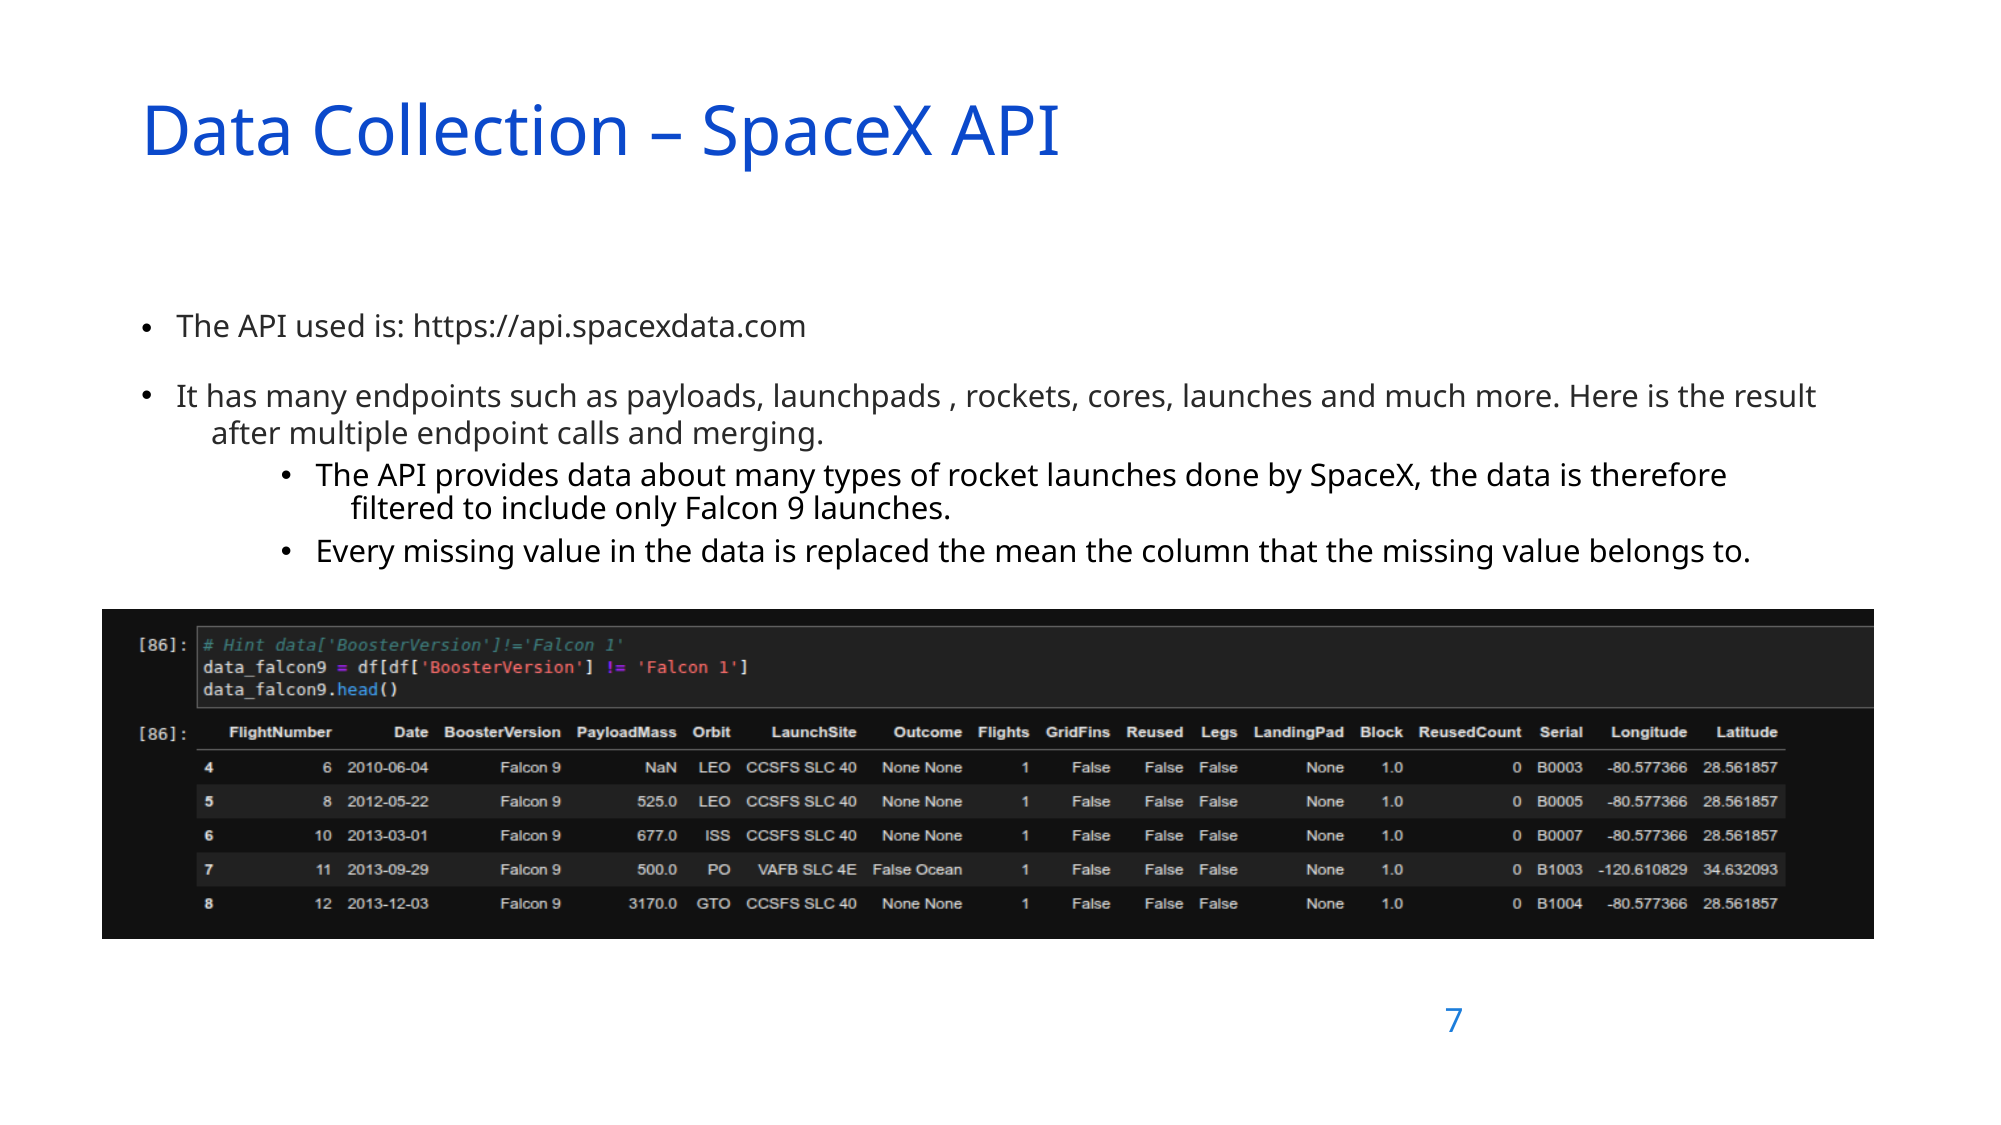

Data Collection – SpaceX API
# The API used is: https://api.spacexdata.com
It has many endpoints such as payloads, launchpads , rockets, cores, launches and much more. Here is the result after multiple endpoint calls and merging.
The API provides data about many types of rocket launches done by SpaceX, the data is therefore filtered to include only Falcon 9 launches.
Every missing value in the data is replaced the mean the column that the missing value belongs to.
6